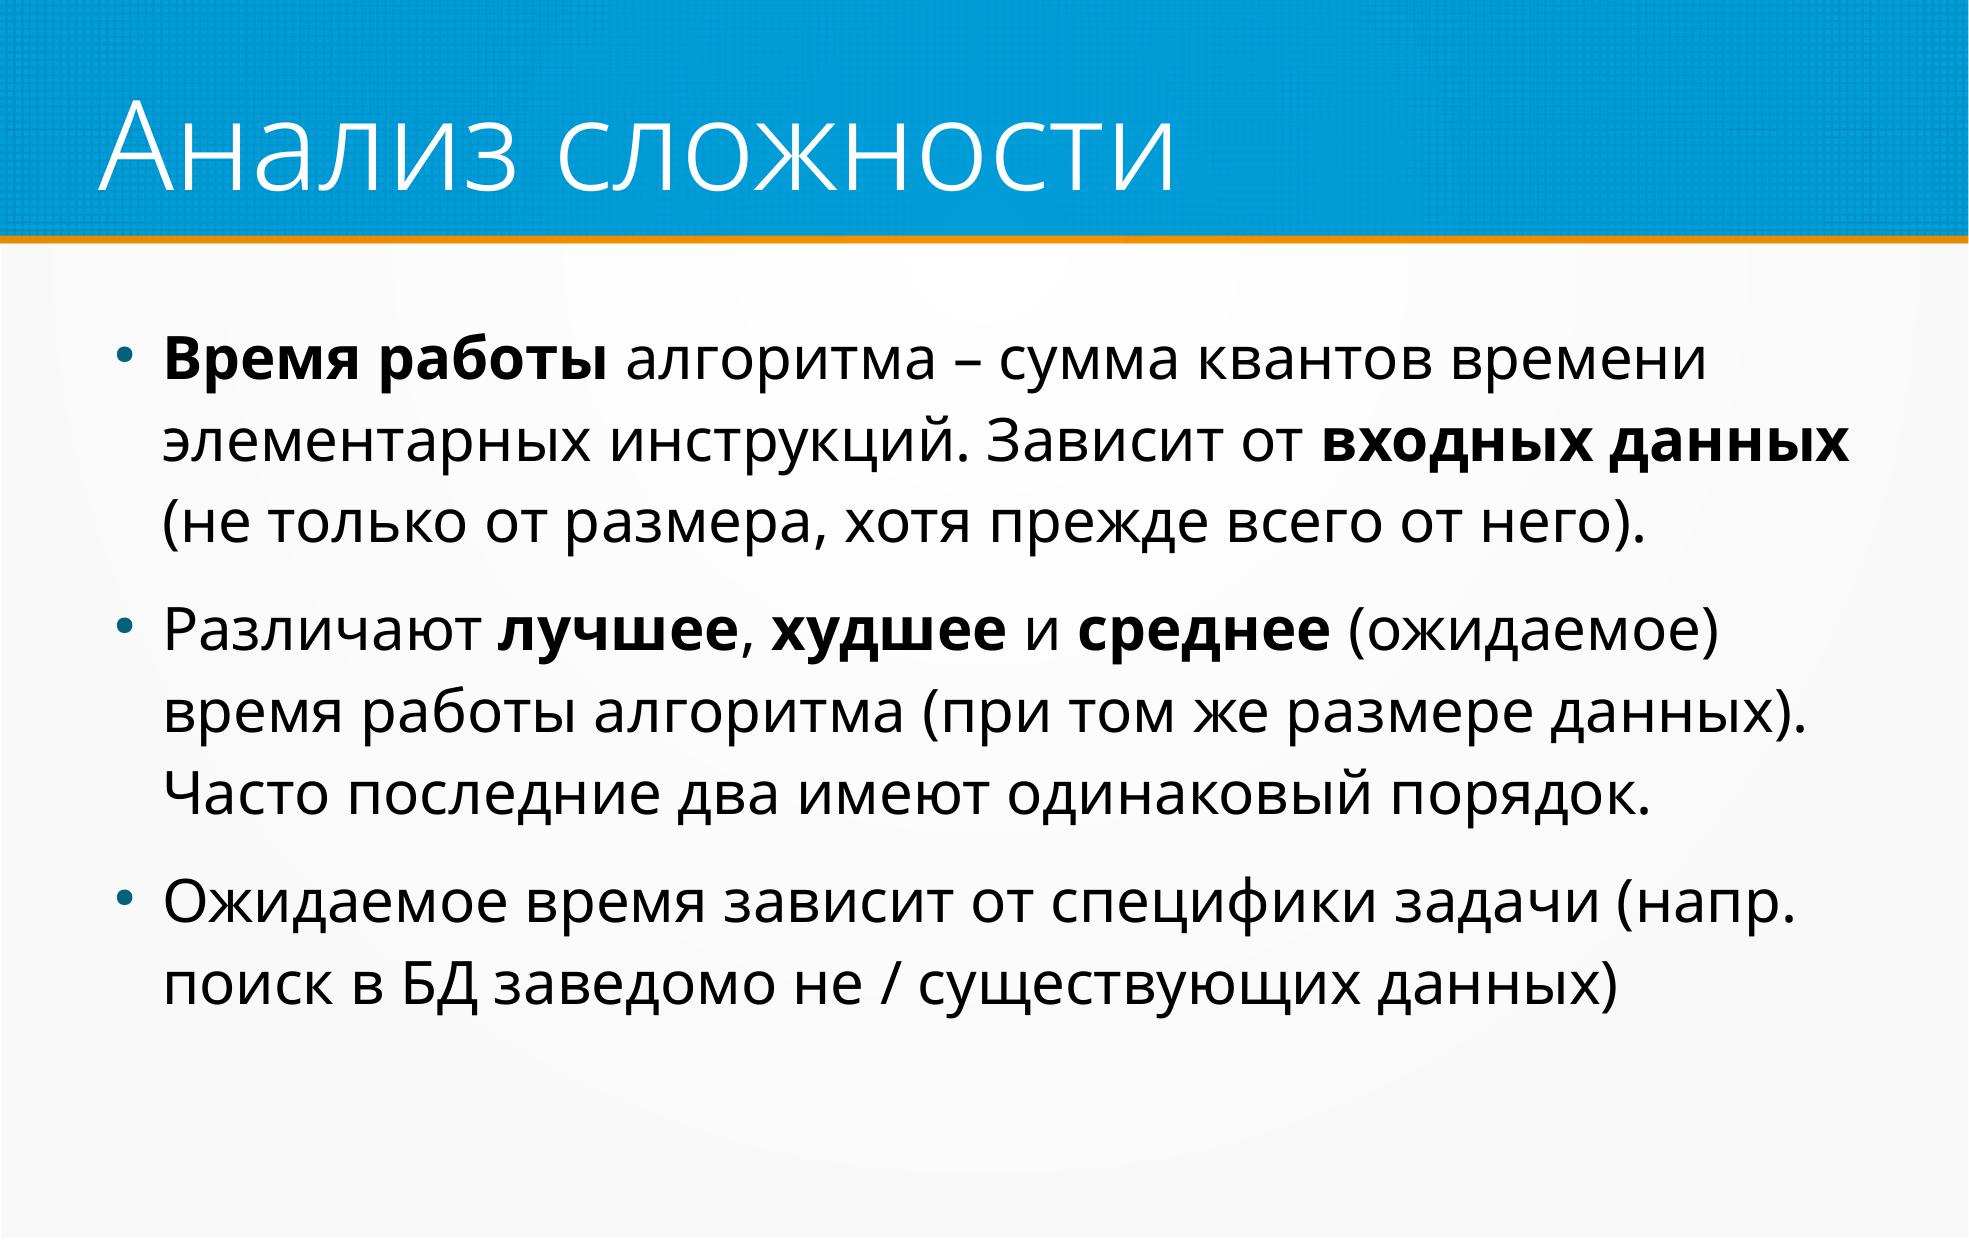

# Анализ сложности
Время работы алгоритма – сумма квантов времени элементарных инструкций. Зависит от входных данных (не только от размера, хотя прежде всего от него).
Различают лучшее, худшее и среднее (ожидаемое) время работы алгоритма (при том же размере данных). Часто последние два имеют одинаковый порядок.
Ожидаемое время зависит от специфики задачи (напр. поиск в БД заведомо не / существующих данных)